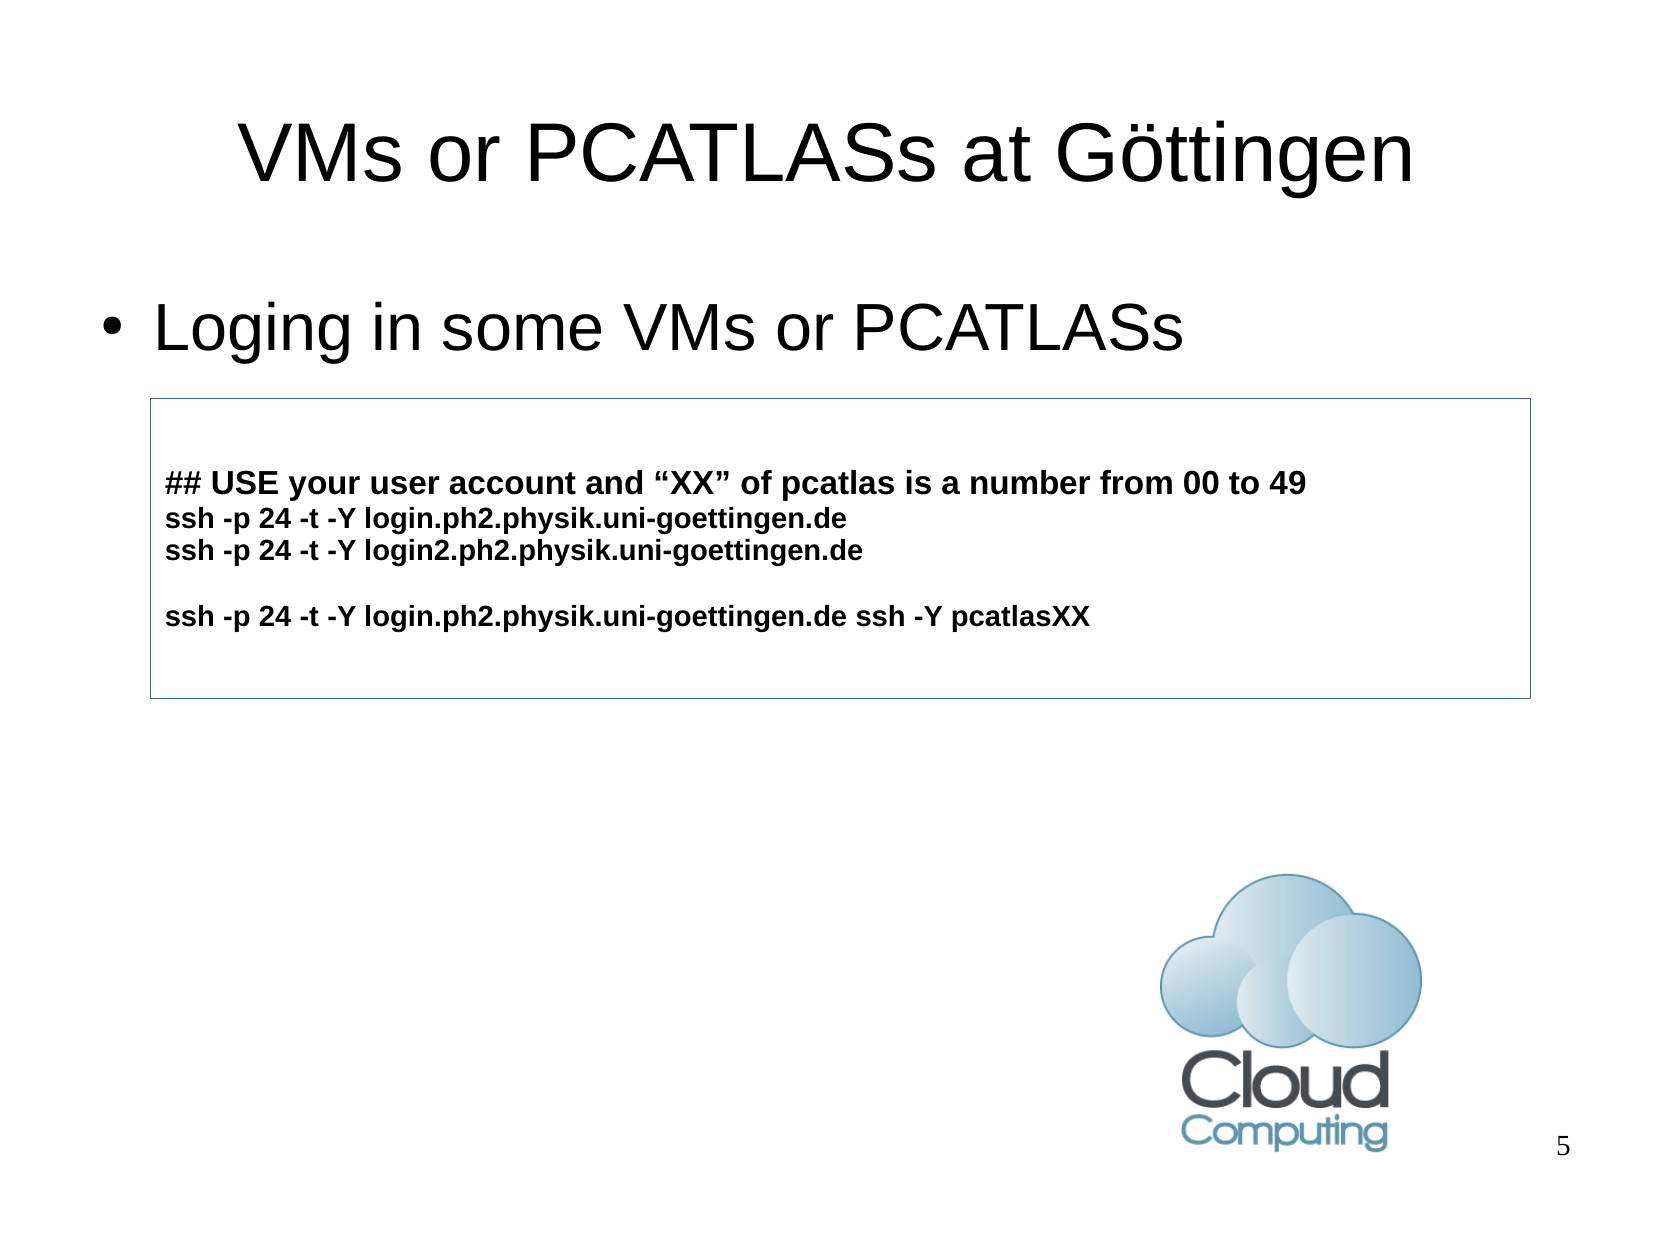

# VMs or PCATLASs at Göttingen
Loging in some VMs or PCATLASs
## USE your user account and “XX” of pcatlas is a number from 00 to 49
ssh -p 24 -t -Y login.ph2.physik.uni-goettingen.de
ssh -p 24 -t -Y login2.ph2.physik.uni-goettingen.de
ssh -p 24 -t -Y login.ph2.physik.uni-goettingen.de ssh -Y pcatlasXX
5